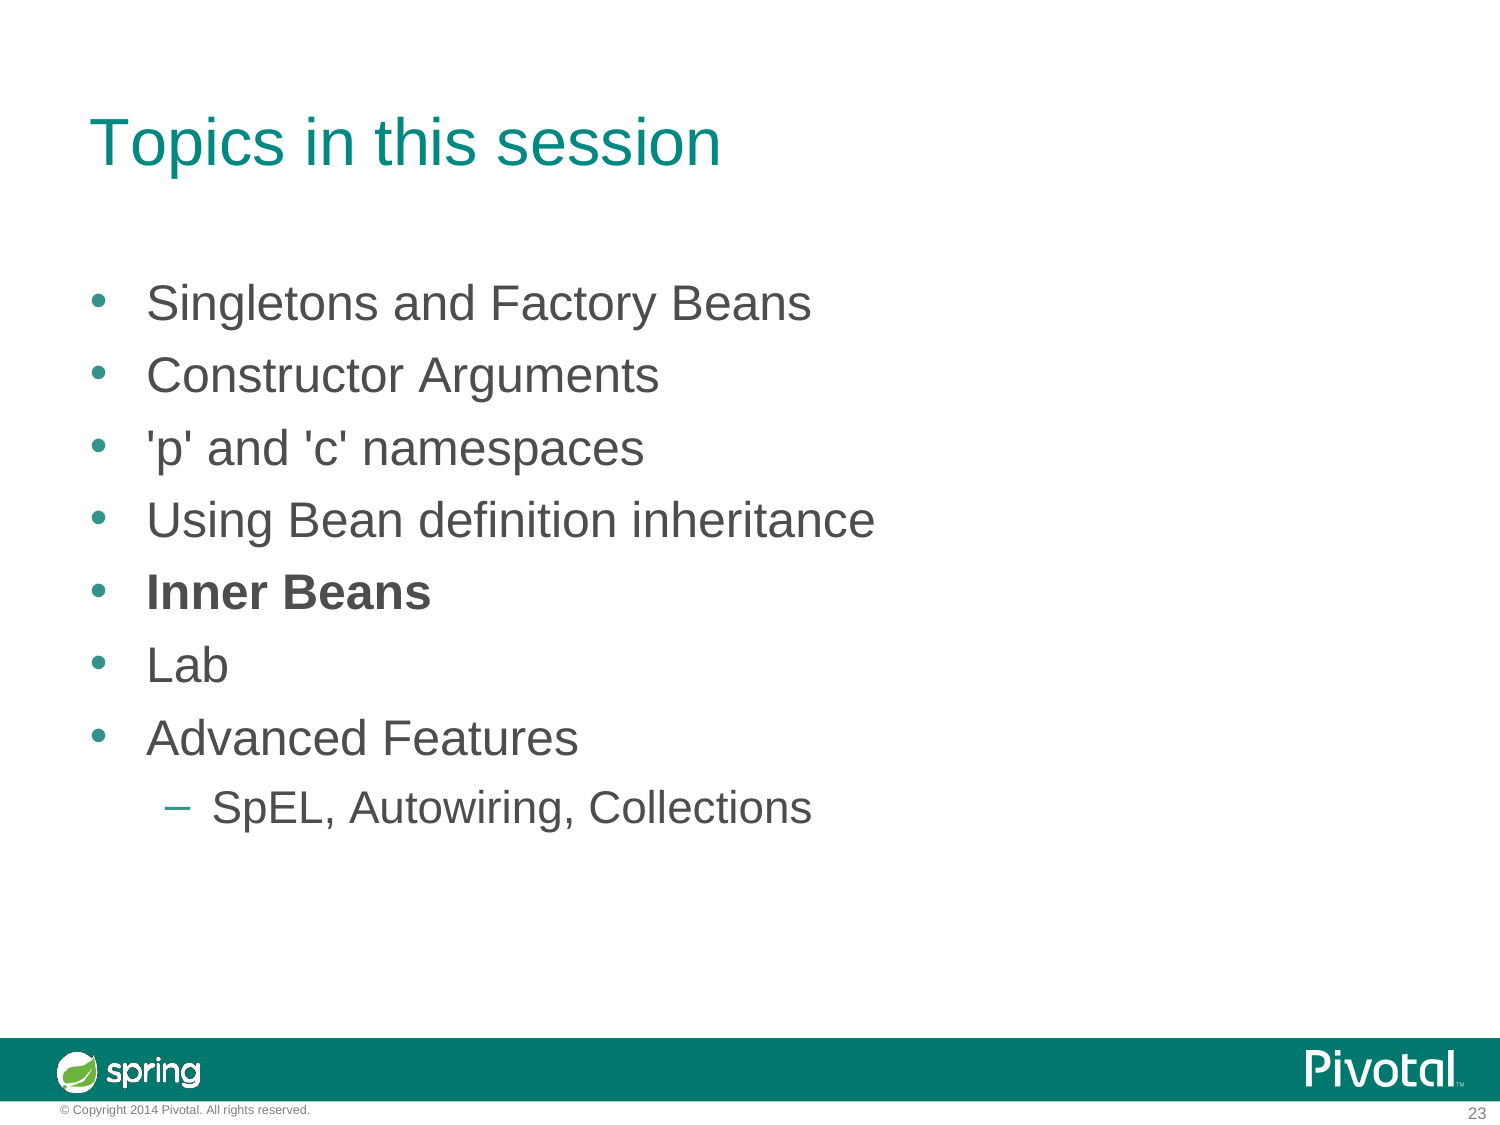

# Topics in this session
Singletons and Factory Beans
Constructor Arguments
'p' and 'c' namespaces
Using Bean definition inheritance
Inner Beans
Lab
Advanced Features
SpEL, Autowiring, Collections